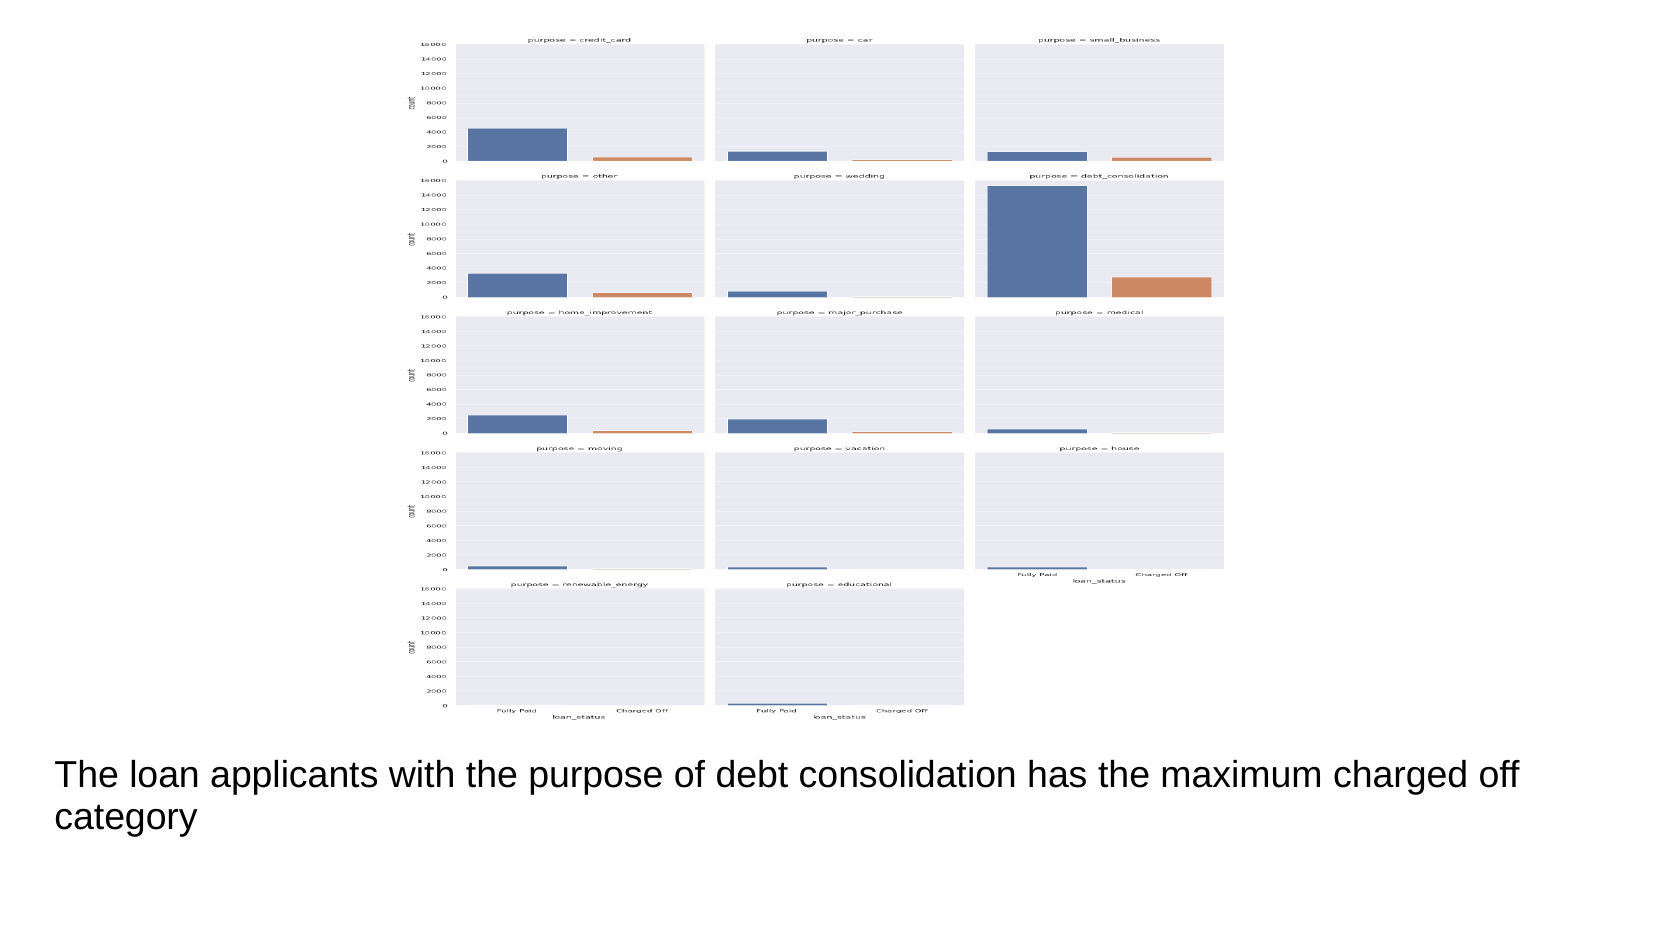

The loan applicants with the purpose of debt consolidation has the maximum charged off category